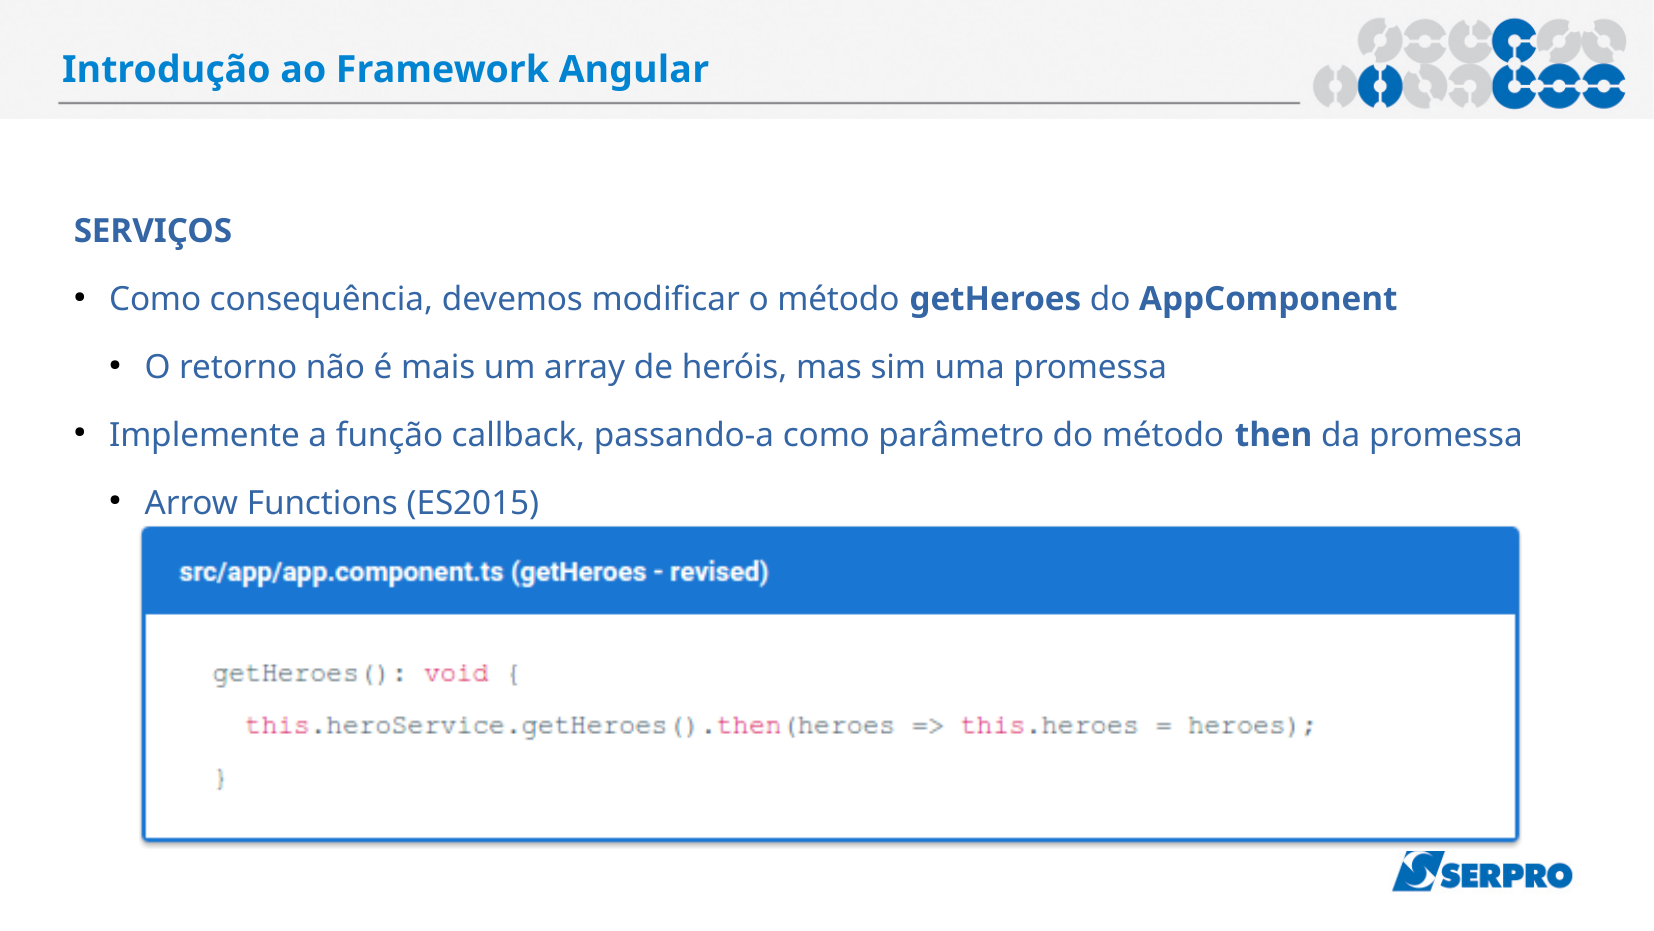

Introdução ao Framework Angular
SERVIÇOS
Como consequência, devemos modificar o método getHeroes do AppComponent
O retorno não é mais um array de heróis, mas sim uma promessa
Implemente a função callback, passando-a como parâmetro do método then da promessa
Arrow Functions (ES2015)